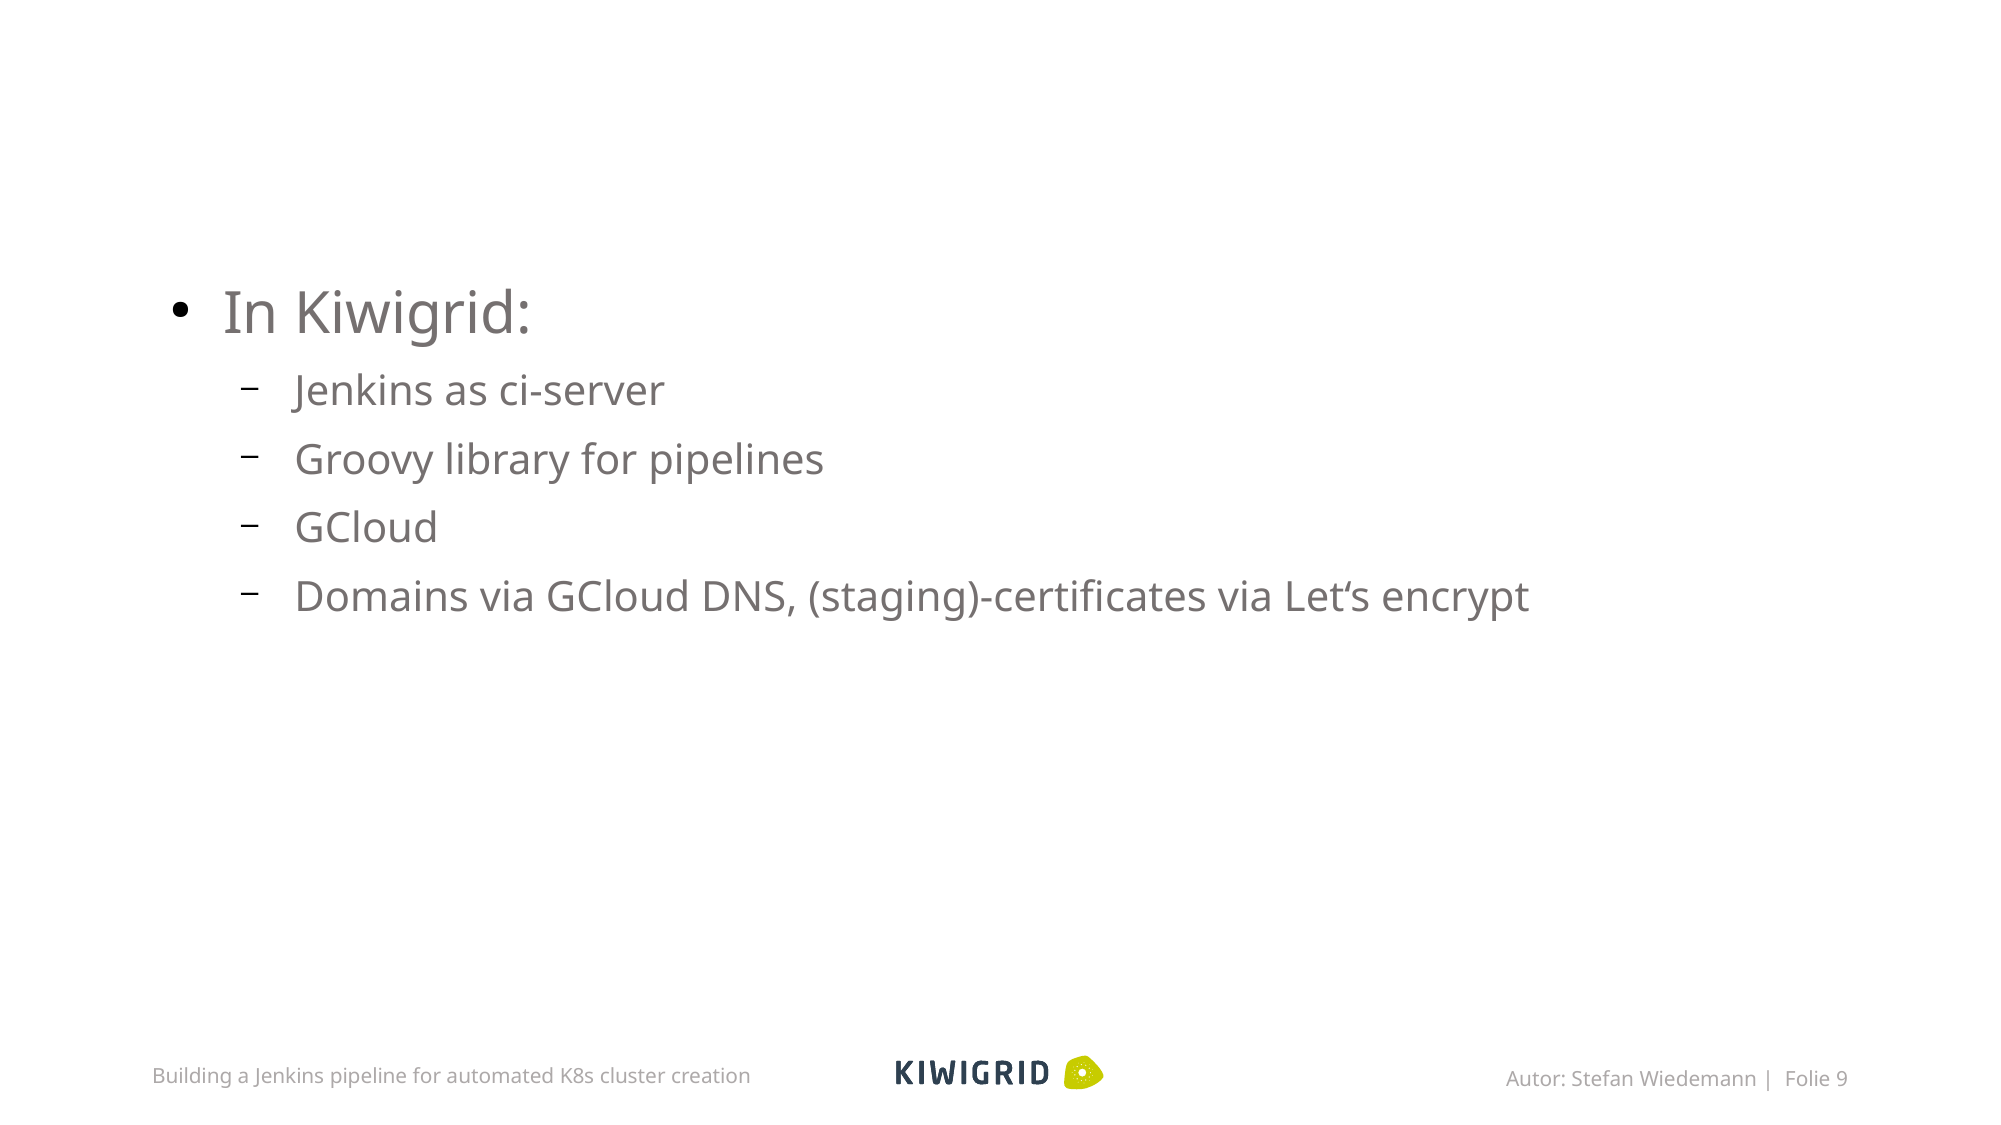

#
In Kiwigrid:
Jenkins as ci-server
Groovy library for pipelines
GCloud
Domains via GCloud DNS, (staging)-certificates via Let‘s encrypt